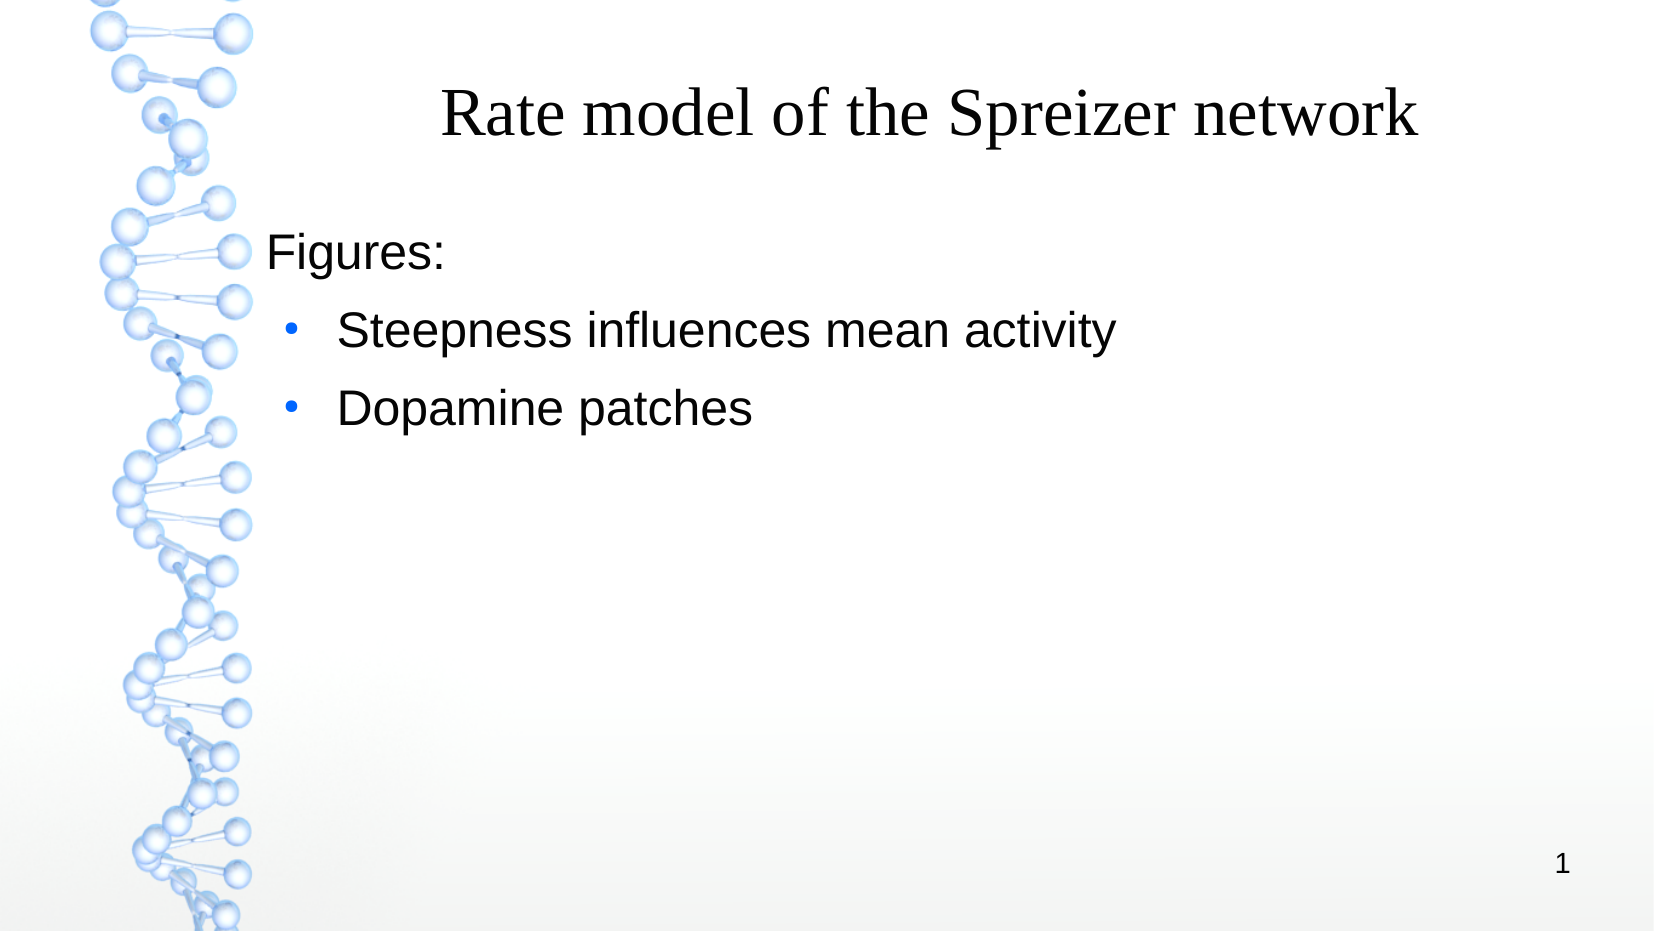

# Rate model of the Spreizer network
Figures:
Steepness influences mean activity
Dopamine patches
1